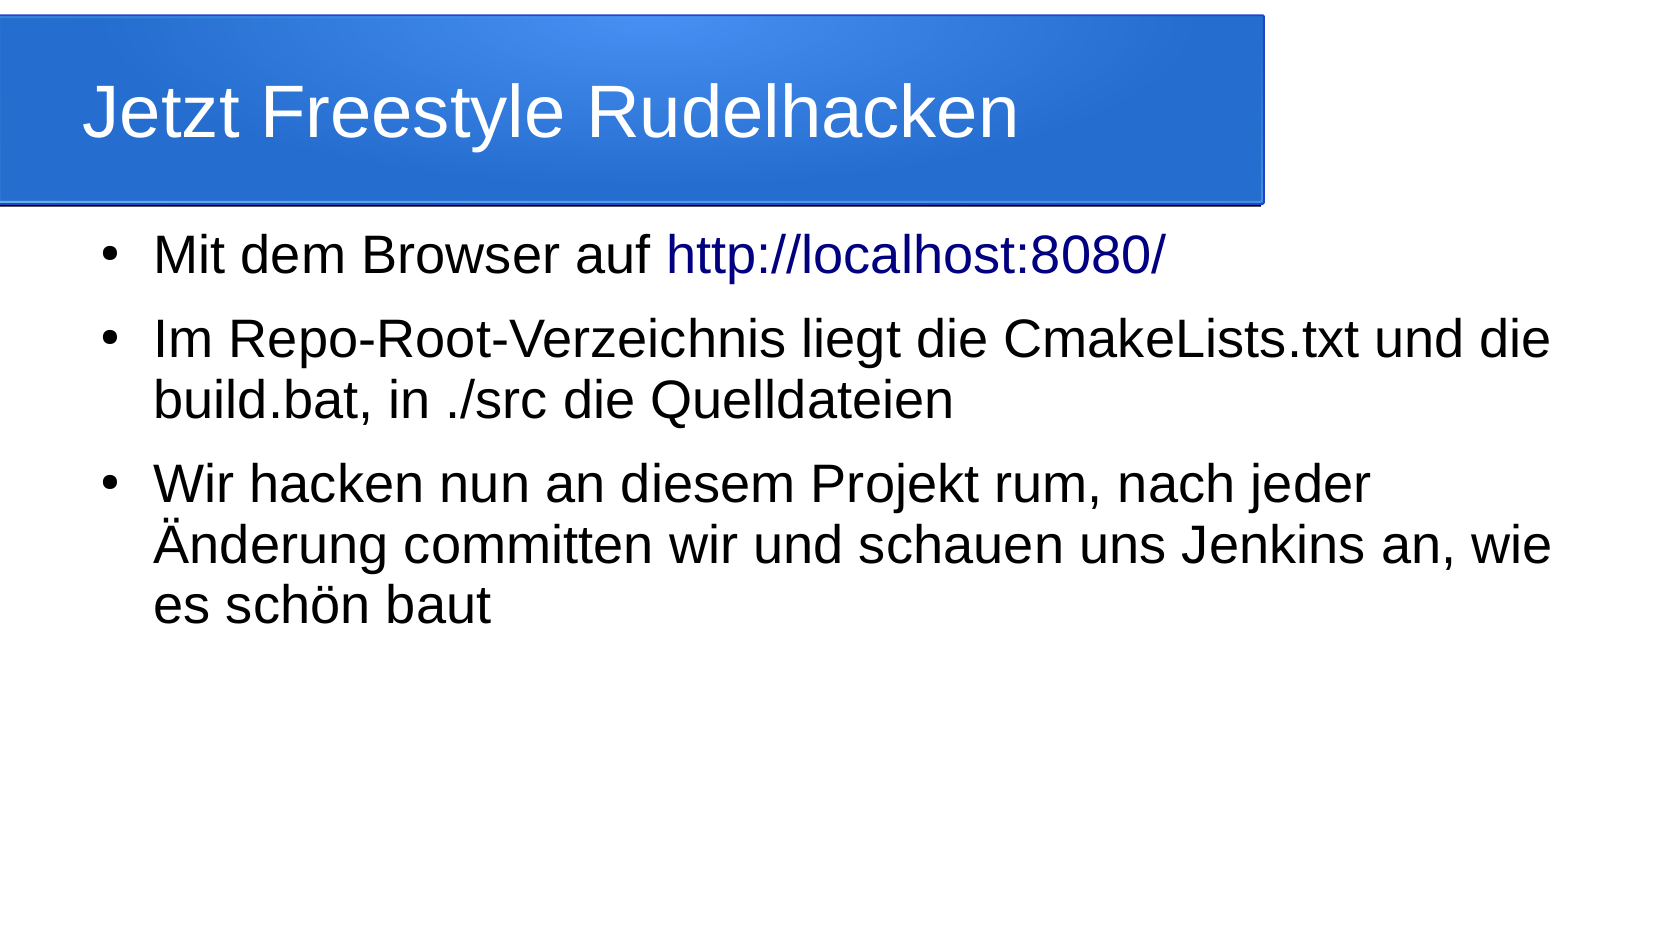

# Jetzt Freestyle Rudelhacken
Mit dem Browser auf http://localhost:8080/
Im Repo-Root-Verzeichnis liegt die CmakeLists.txt und die build.bat, in ./src die Quelldateien
Wir hacken nun an diesem Projekt rum, nach jeder Änderung committen wir und schauen uns Jenkins an, wie es schön baut